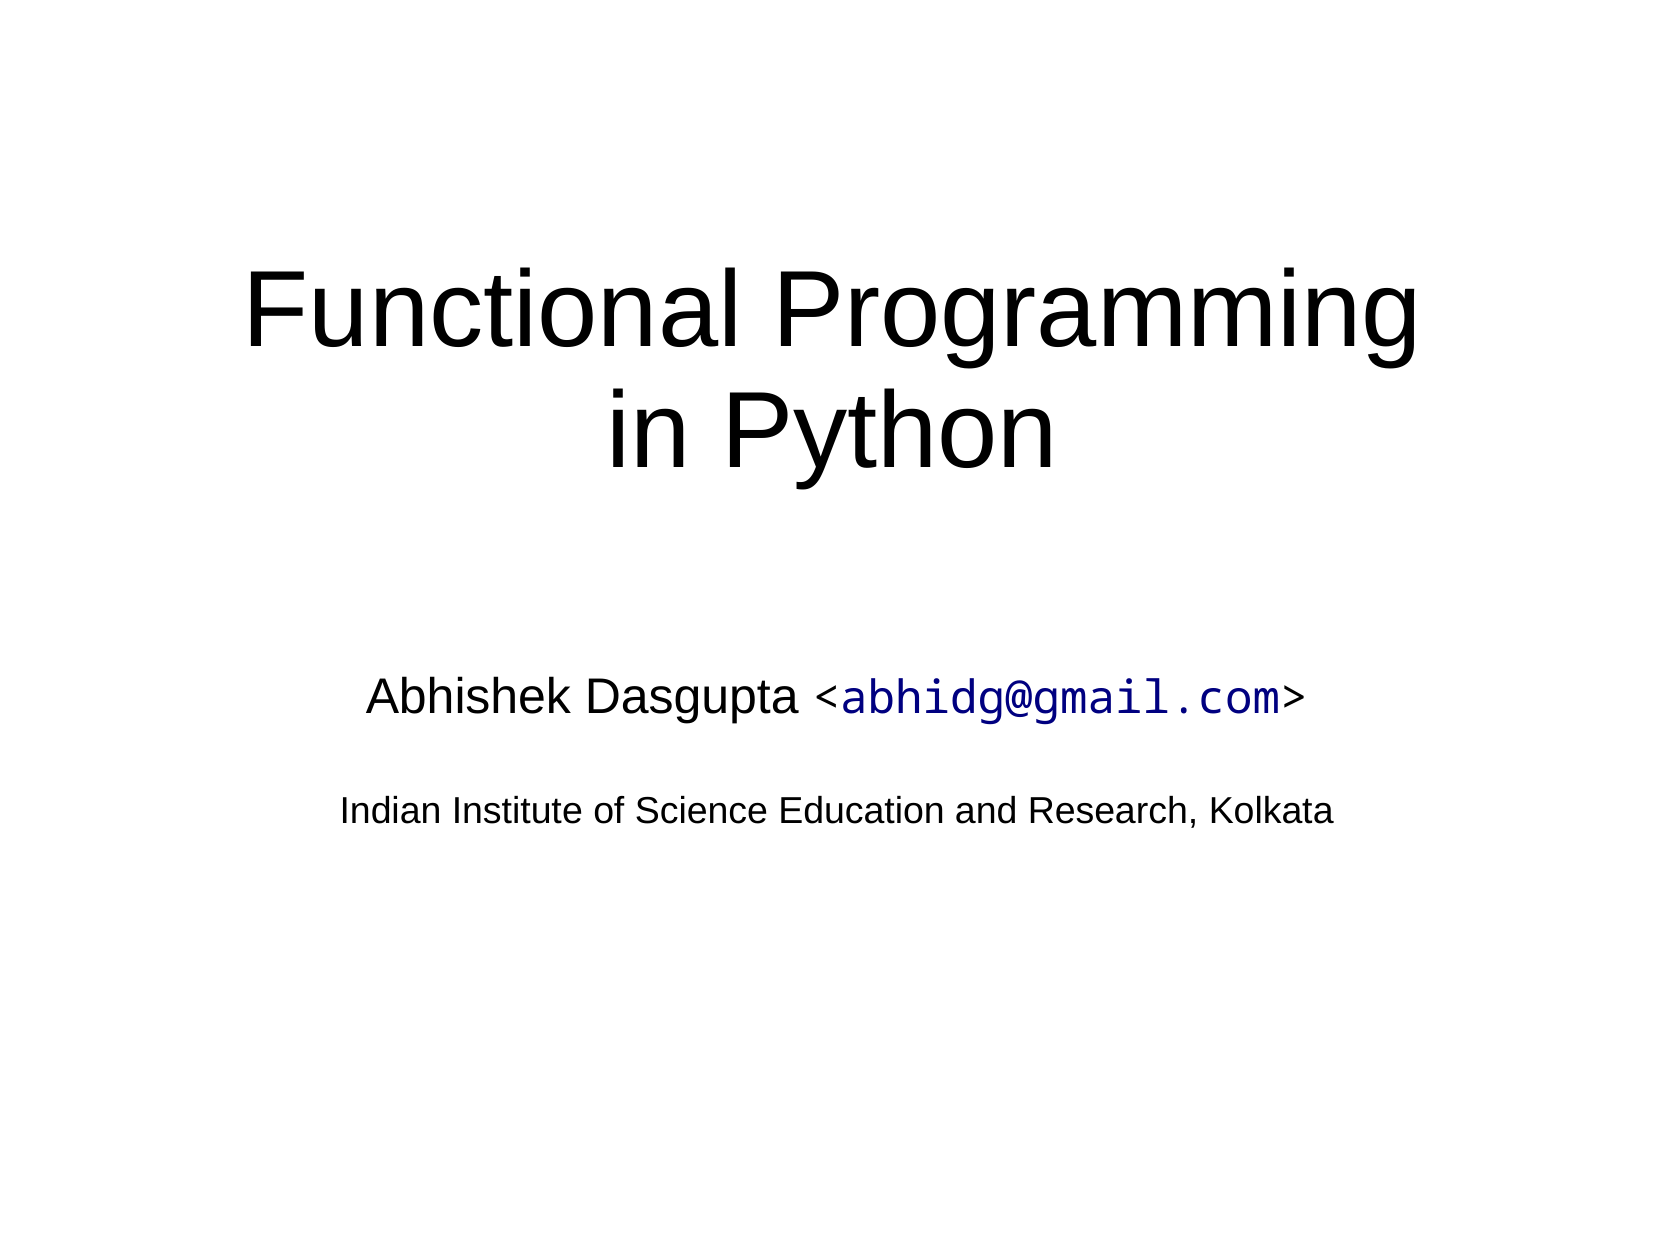

# Functional Programming in Python
Abhishek Dasgupta <abhidg@gmail.com>
Indian Institute of Science Education and Research, Kolkata